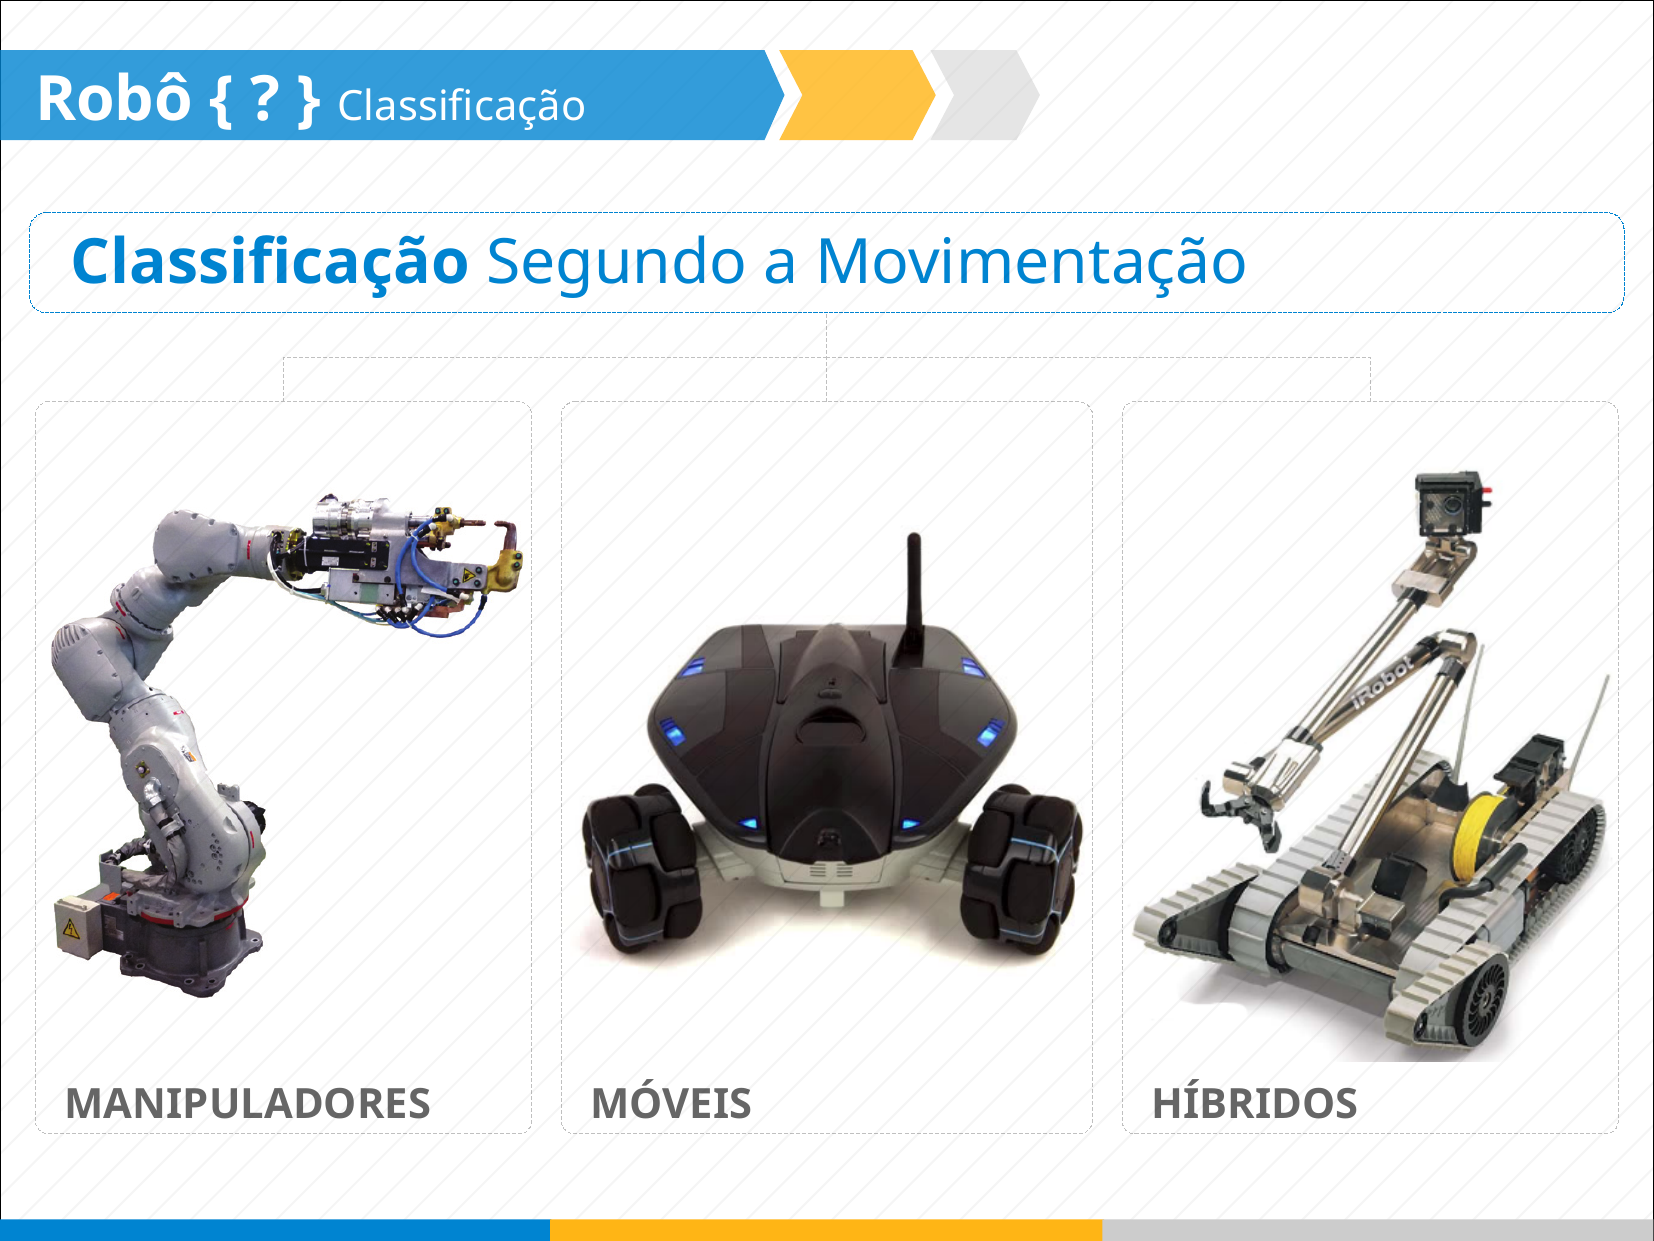

Robô { ? } Classificação
Classificação Segundo a Movimentação
MANIPULADORES
MÓVEIS
HÍBRIDOS